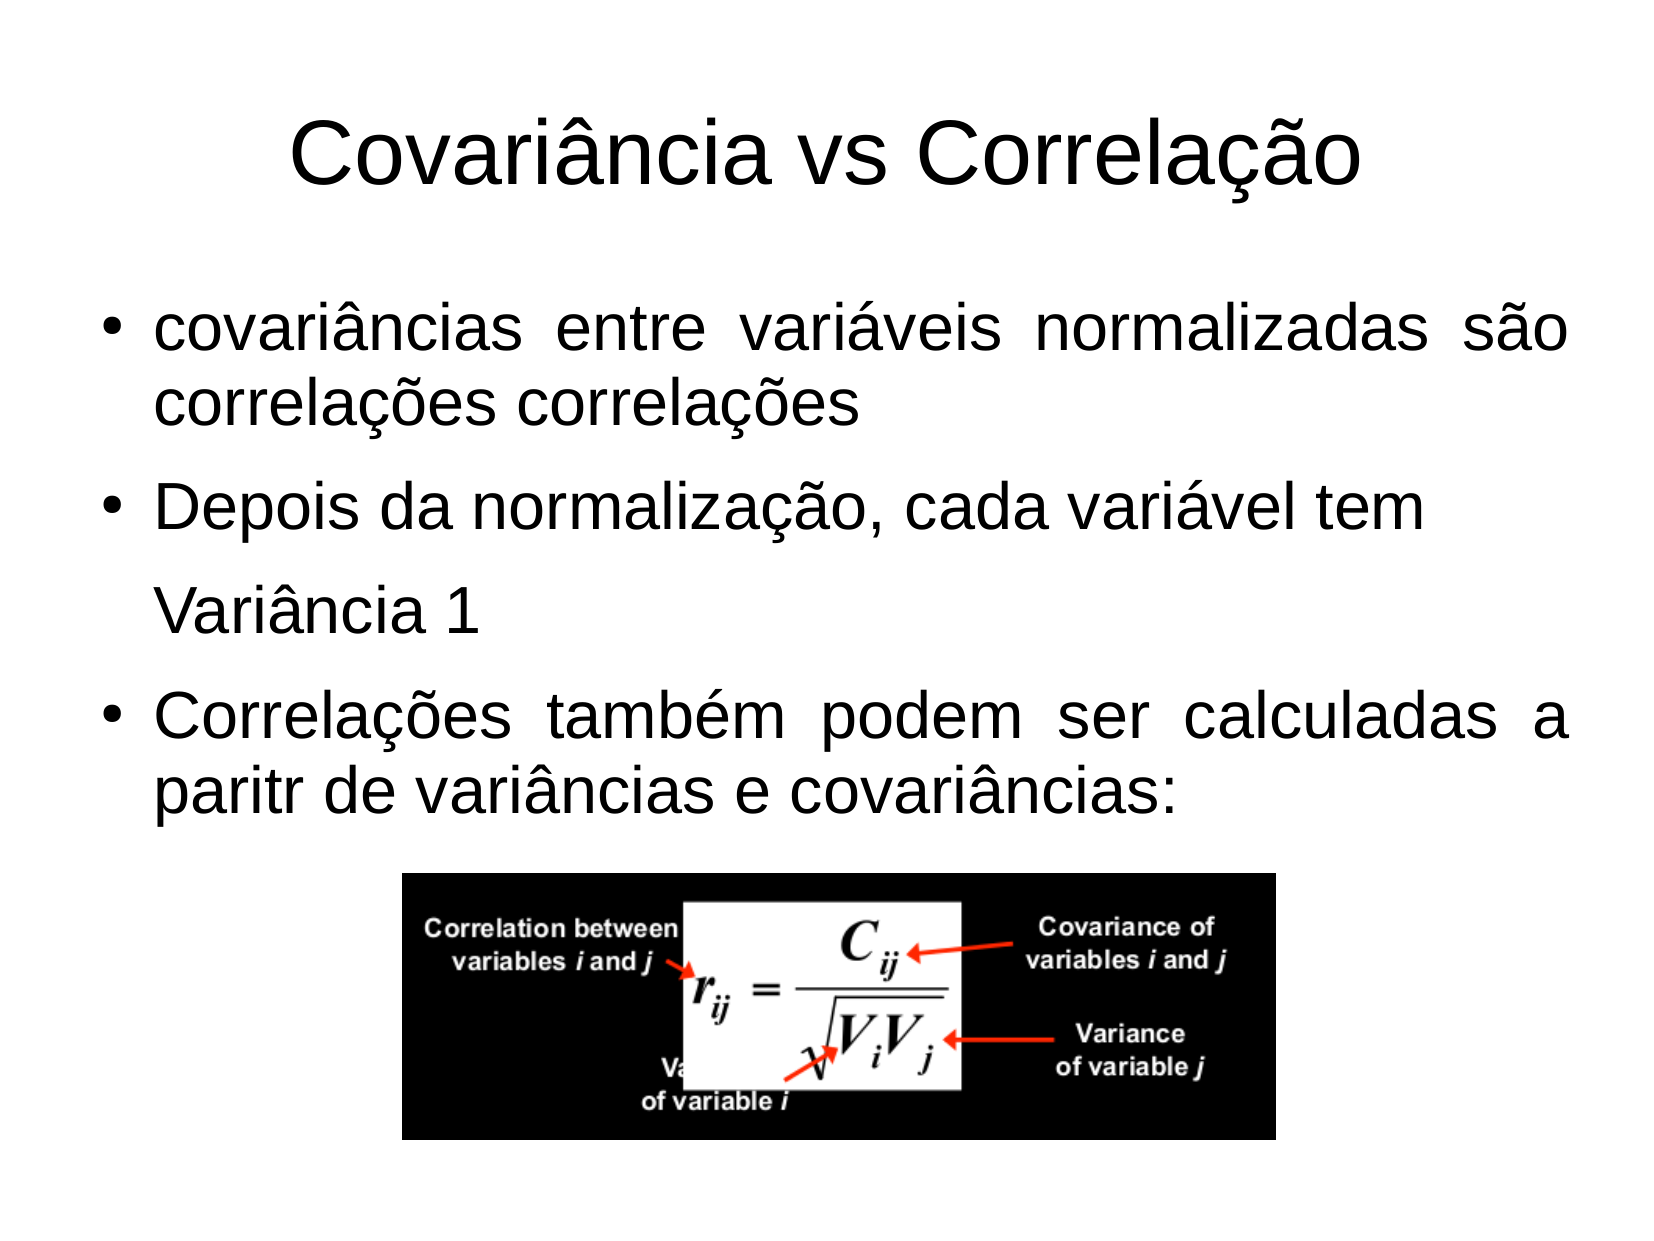

# Covariância vs Correlação
covariâncias entre variáveis normalizadas são correlações correlações
Depois da normalização, cada variável tem
Variância 1
Correlações também podem ser calculadas a paritr de variâncias e covariâncias: